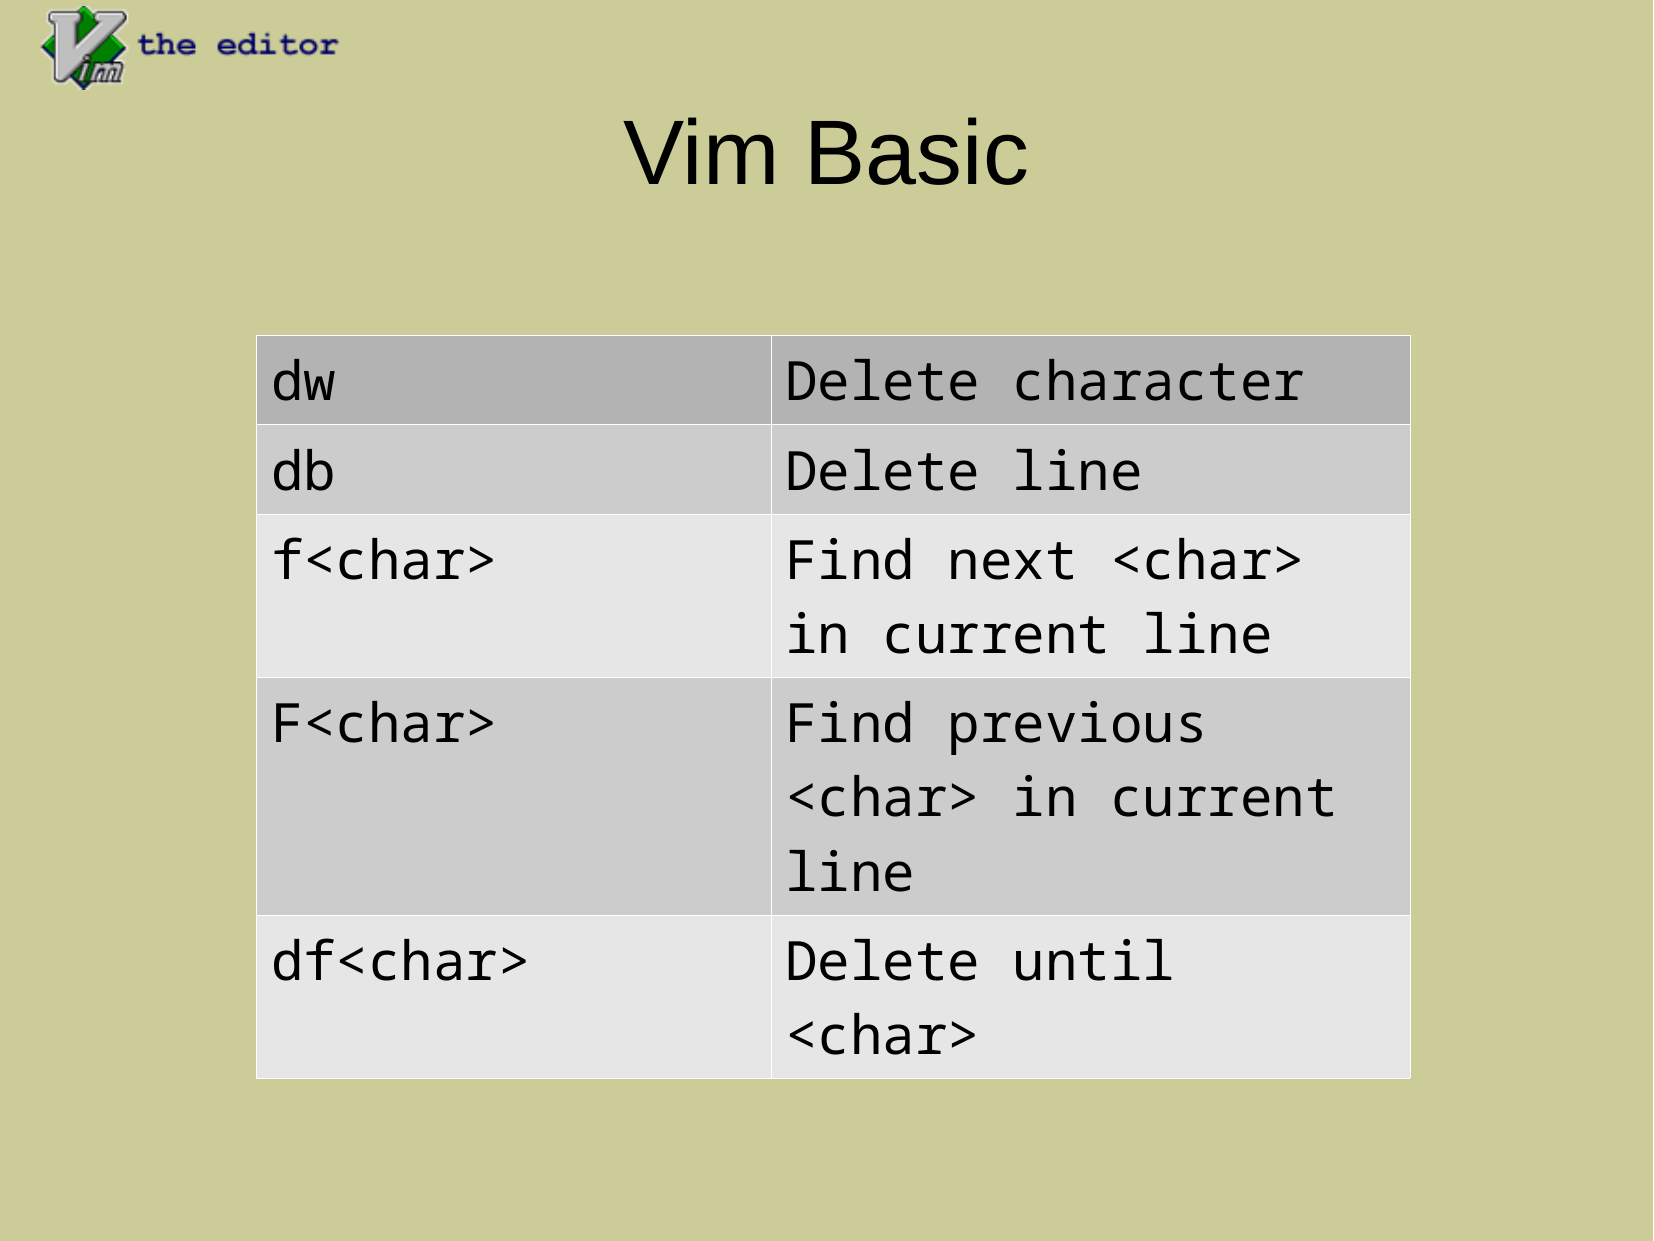

# Vim Basic
| dw | Delete character |
| --- | --- |
| db | Delete line |
| f<char> | Find next <char> in current line |
| F<char> | Find previous <char> in current line |
| df<char> | Delete until <char> |